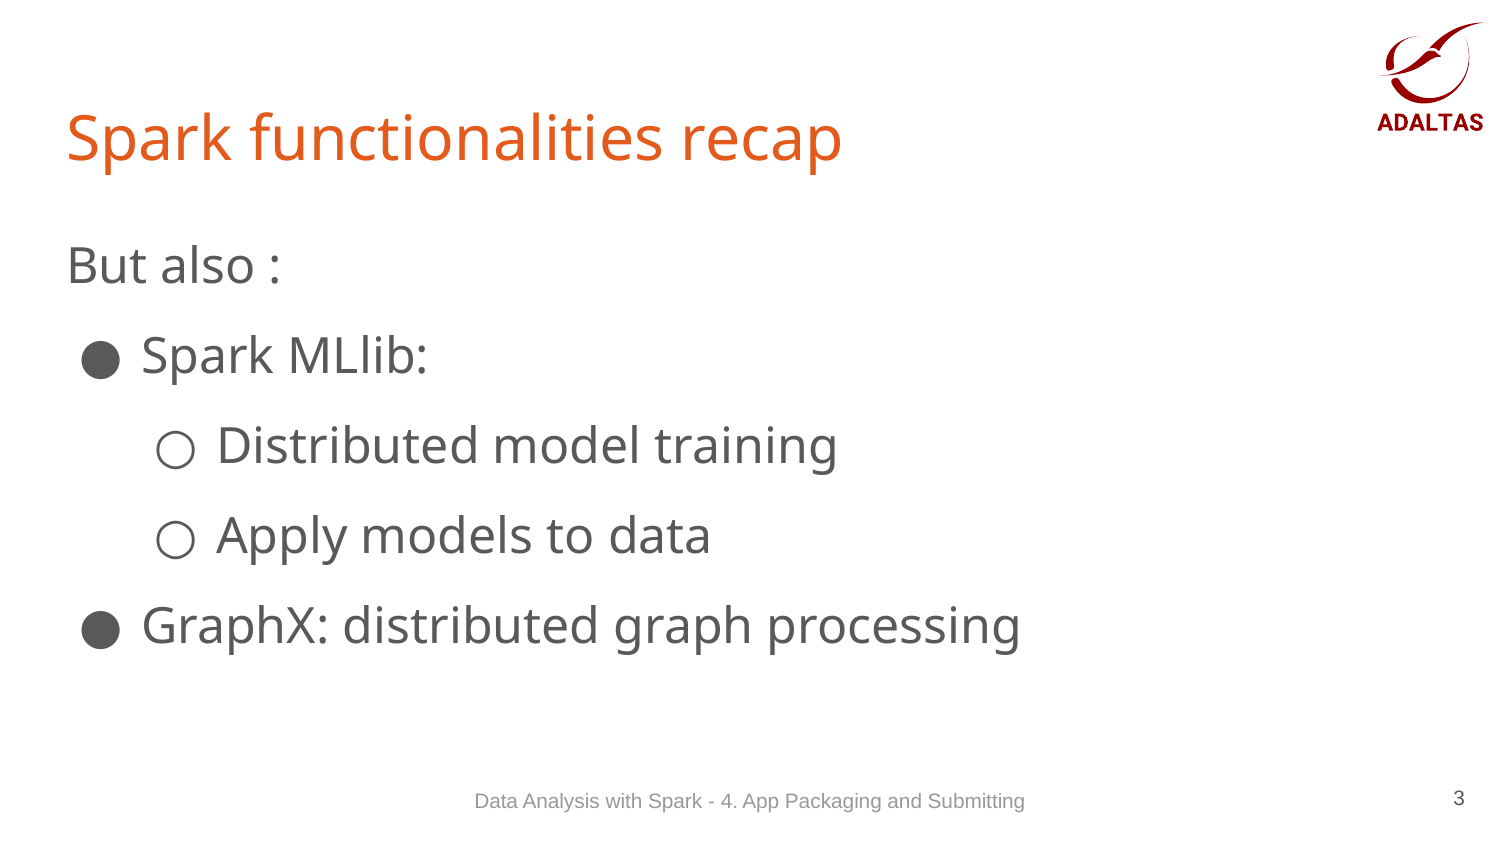

Spark functionalities recap
# But also :
Spark MLlib:
Distributed model training
Apply models to data
GraphX: distributed graph processing
Data Analysis with Spark - 4. App Packaging and Submitting